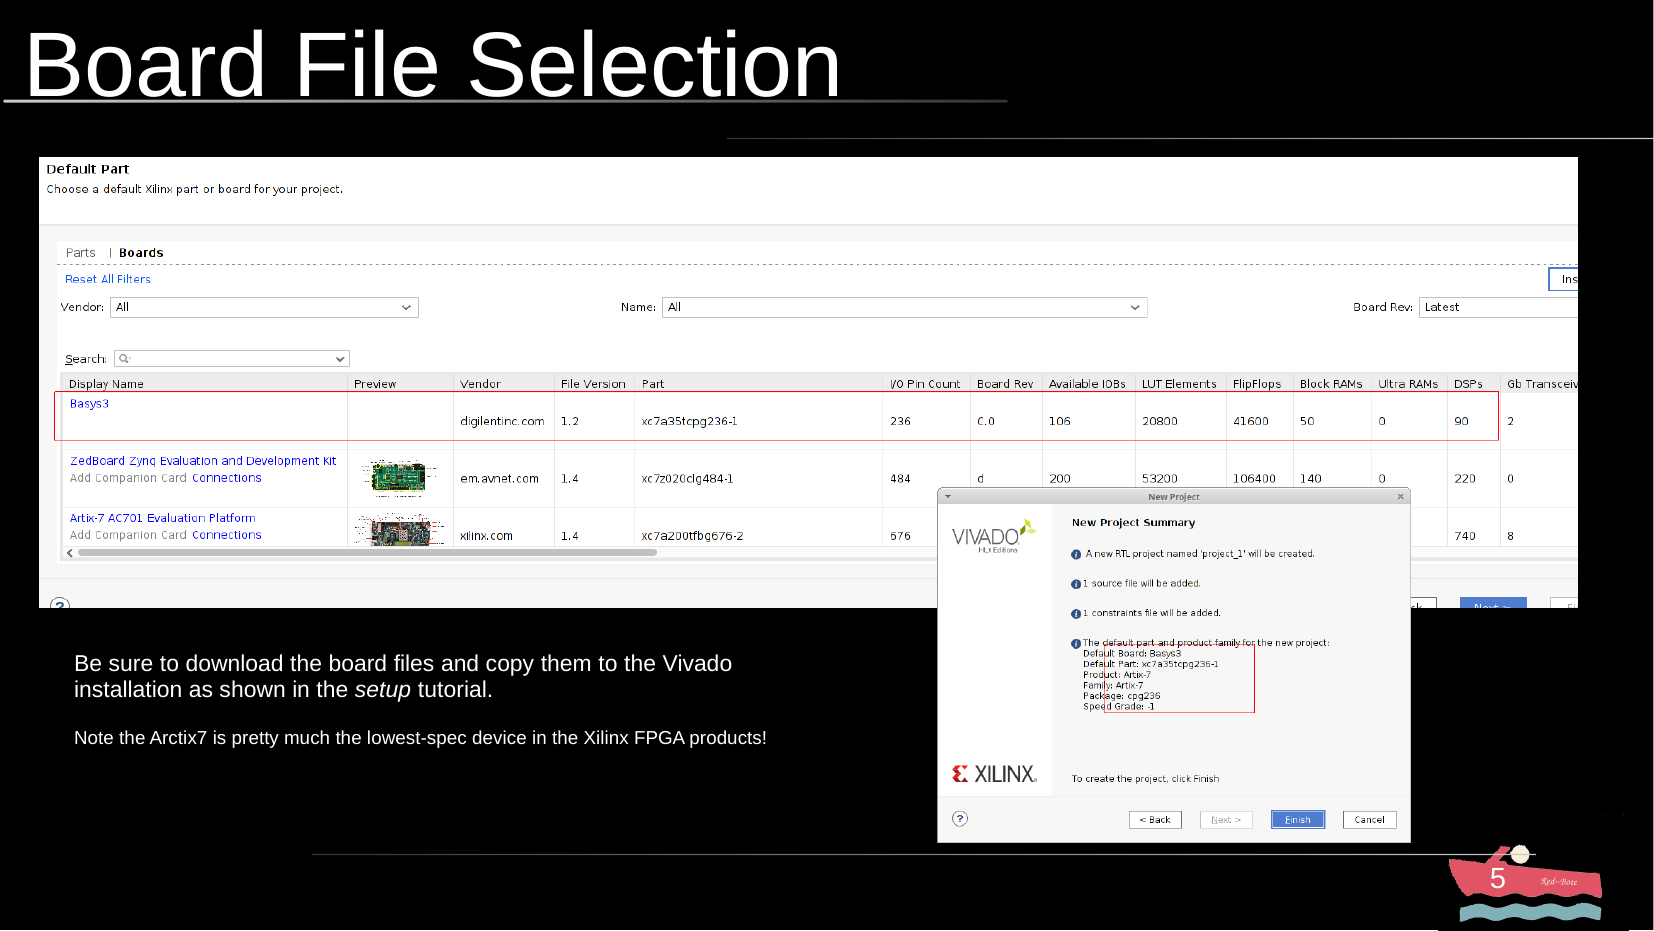

# Board File Selection
Be sure to download the board files and copy them to the Vivado installation as shown in the setup tutorial.
Note the Arctix7 is pretty much the lowest-spec device in the Xilinx FPGA products!
5